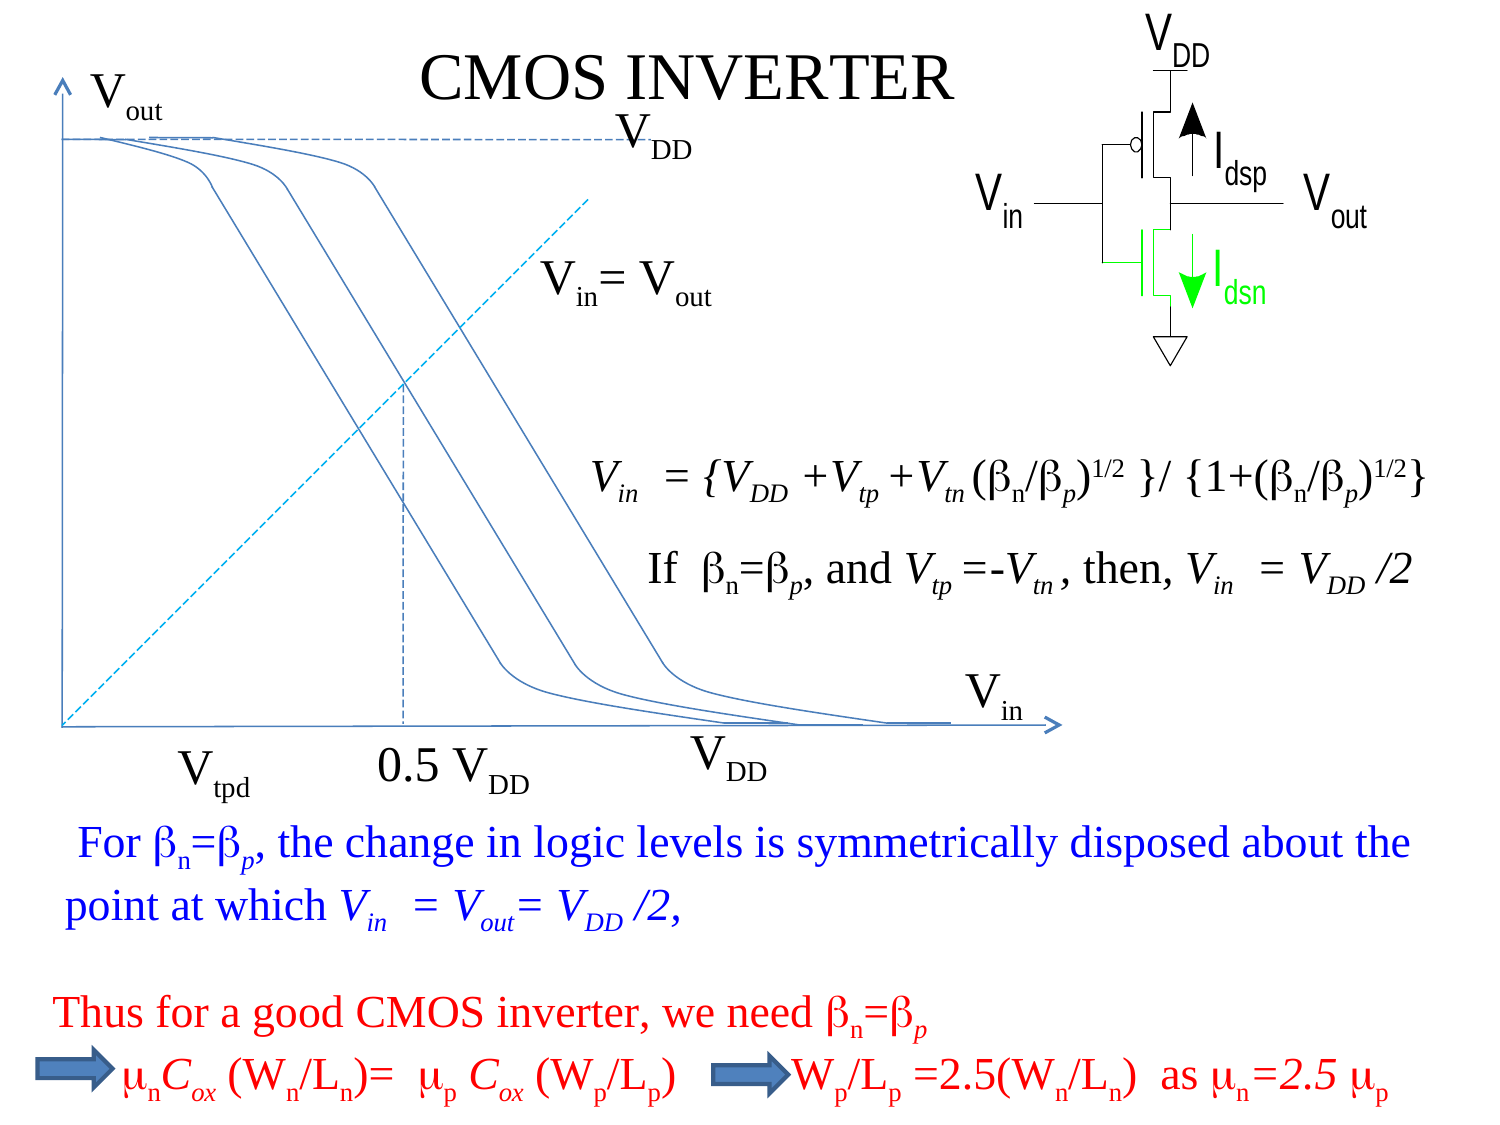

CMOS INVERTER
Vout
VDD
Vin= Vout
Vin = {VDD +Vtp +Vtn (n/p)1/2 }/ {1+(n/p)1/2}
 If n=p, and Vtp =-Vtn , then, Vin = VDD /2
Vin
VDD
0.5 VDD
Vtpd
 For n=p, the change in logic levels is symmetrically disposed about the point at which Vin = Vout= VDD /2,
Thus for a good CMOS inverter, we need n=p
nCox (Wn/Ln)=p Cox (Wp/Lp) Wp/Lp =2.5(Wn/Ln) as n=2.5 p